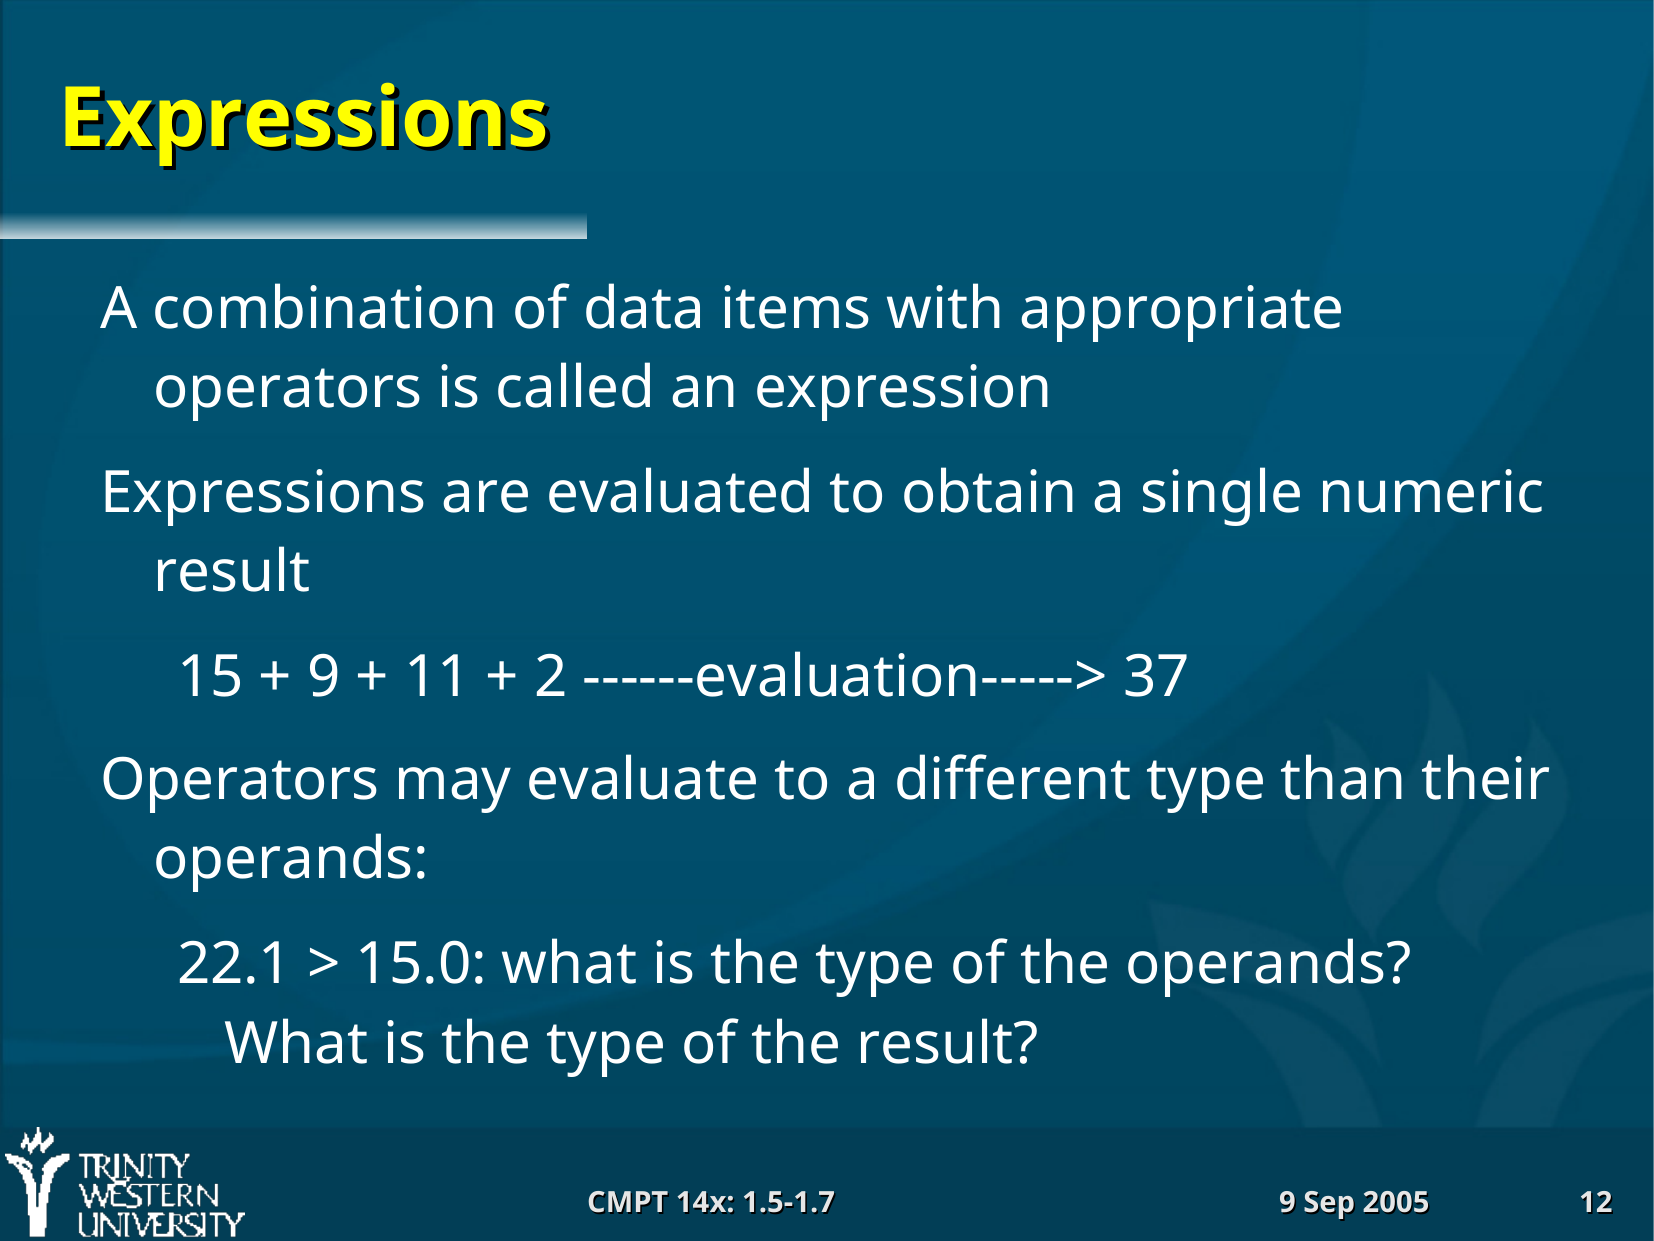

# Expressions
A combination of data items with appropriate operators is called an expression
Expressions are evaluated to obtain a single numeric result
15 + 9 + 11 + 2 ------evaluation-----> 37
Operators may evaluate to a different type than their operands:
22.1 > 15.0: what is the type of the operands? What is the type of the result?
CMPT 14x: 1.5-1.7
9 Sep 2005
12